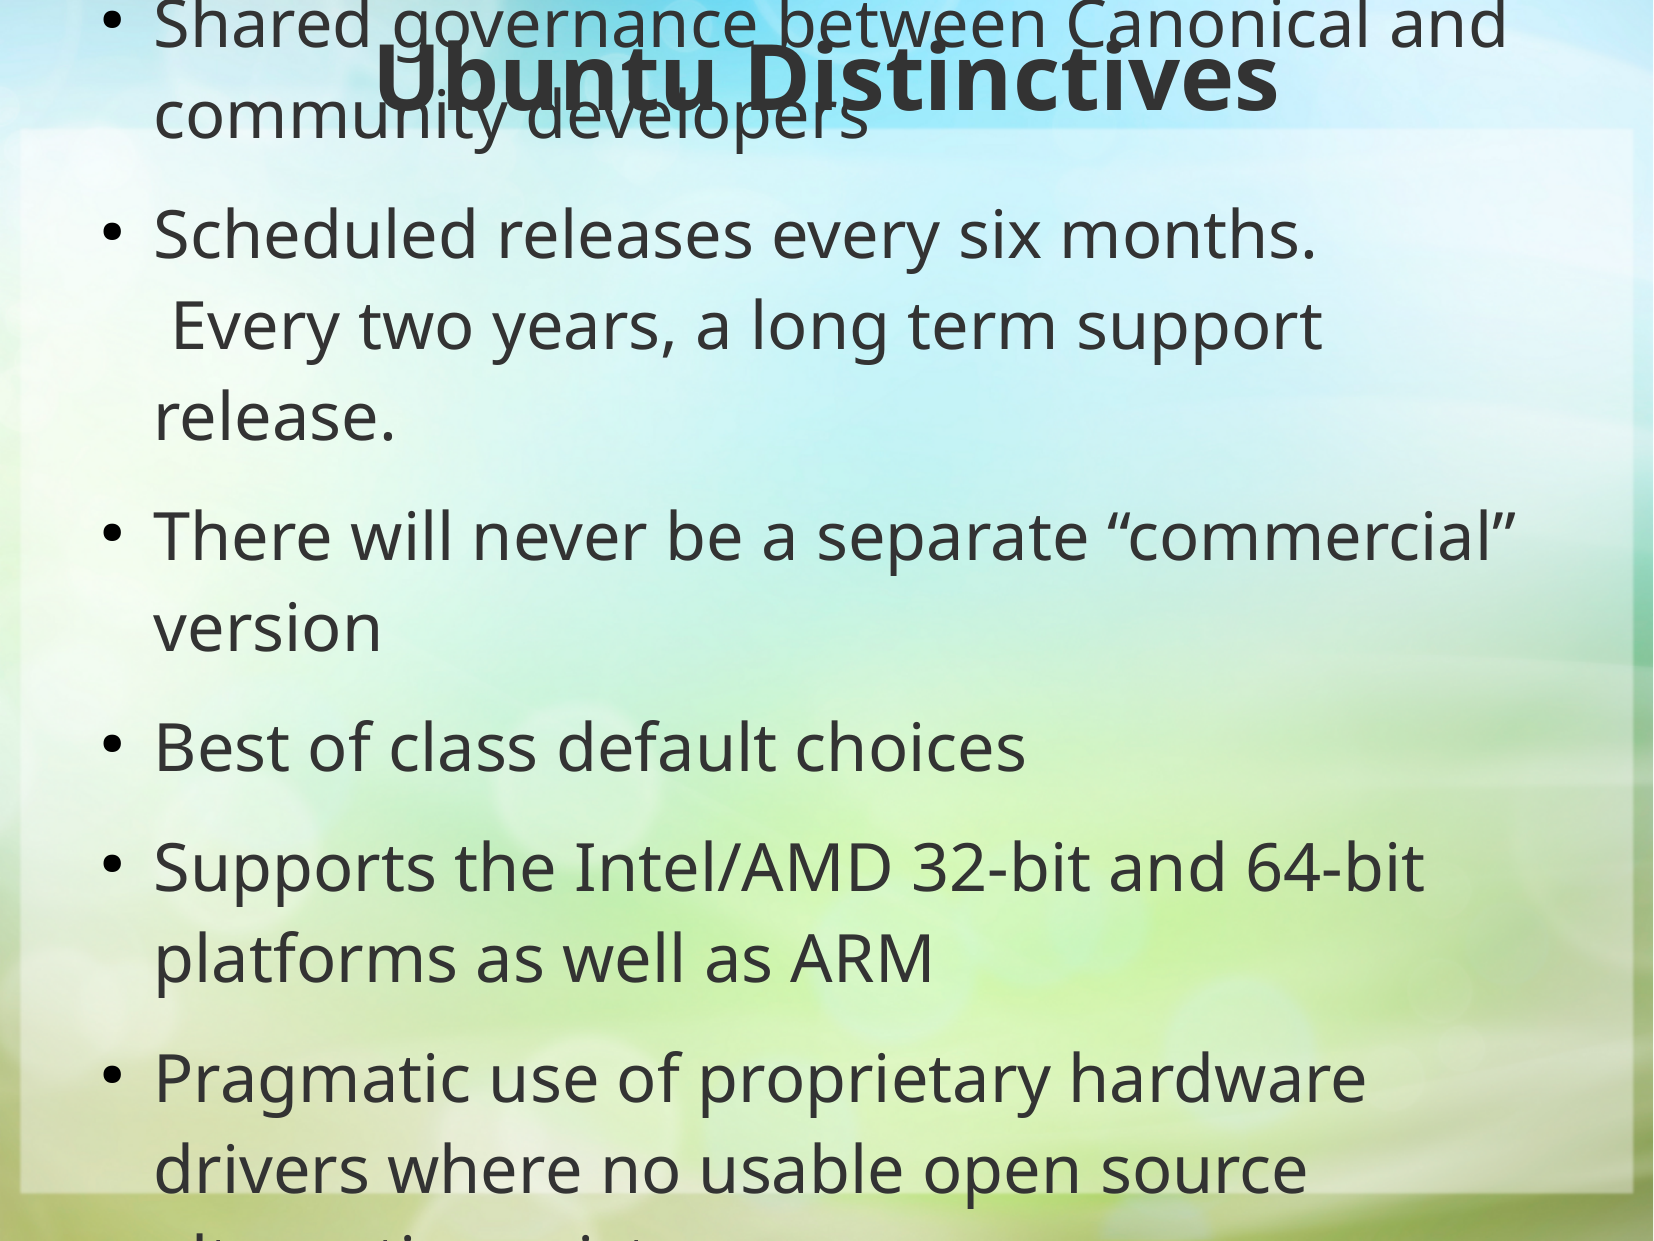

# Ubuntu Distinctives
Shared governance between Canonical and community developers
Scheduled releases every six months. Every two years, a long term support release.
There will never be a separate “commercial” version
Best of class default choices
Supports the Intel/AMD 32-bit and 64-bit platforms as well as ARM
Pragmatic use of proprietary hardware drivers where no usable open source alternative exists